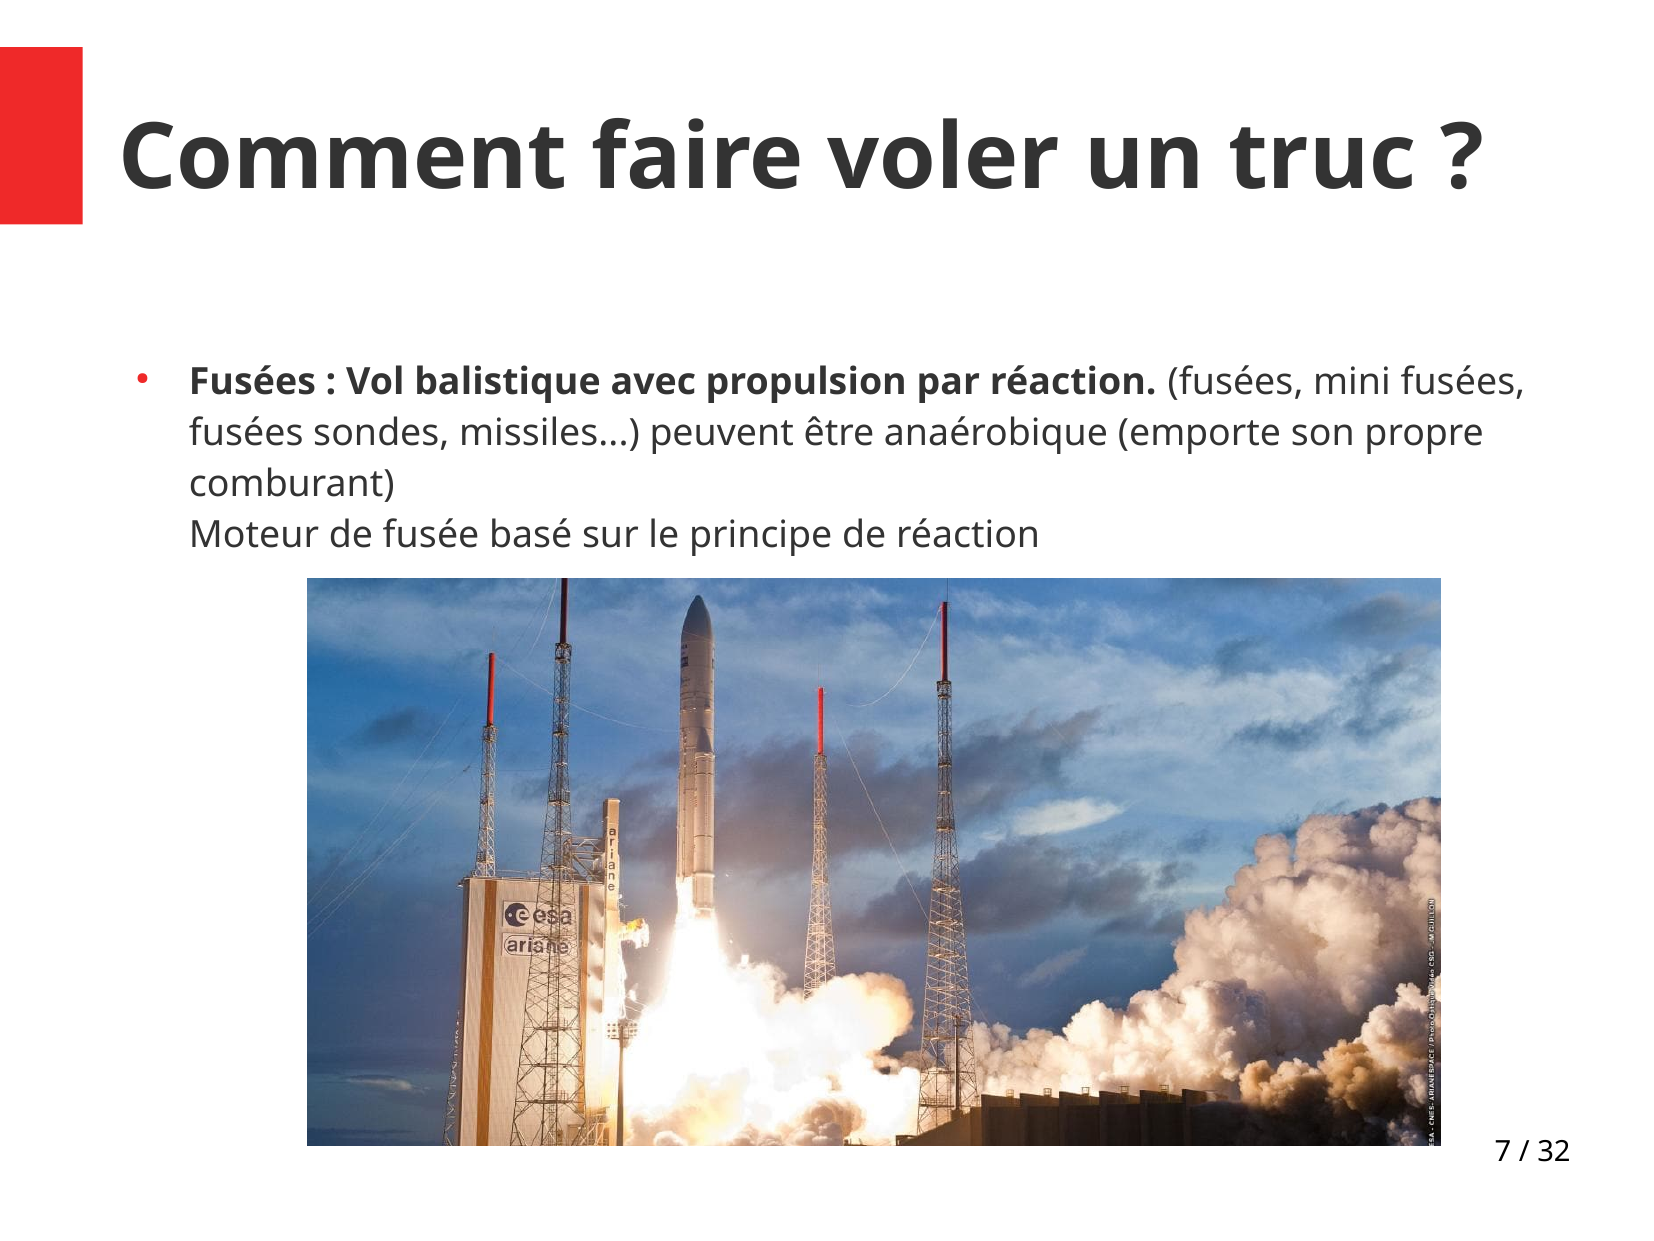

# Comment faire voler un truc ?
Fusées : Vol balistique avec propulsion par réaction. (fusées, mini fusées, fusées sondes, missiles...) peuvent être anaérobique (emporte son propre comburant)
Moteur de fusée basé sur le principe de réaction
7